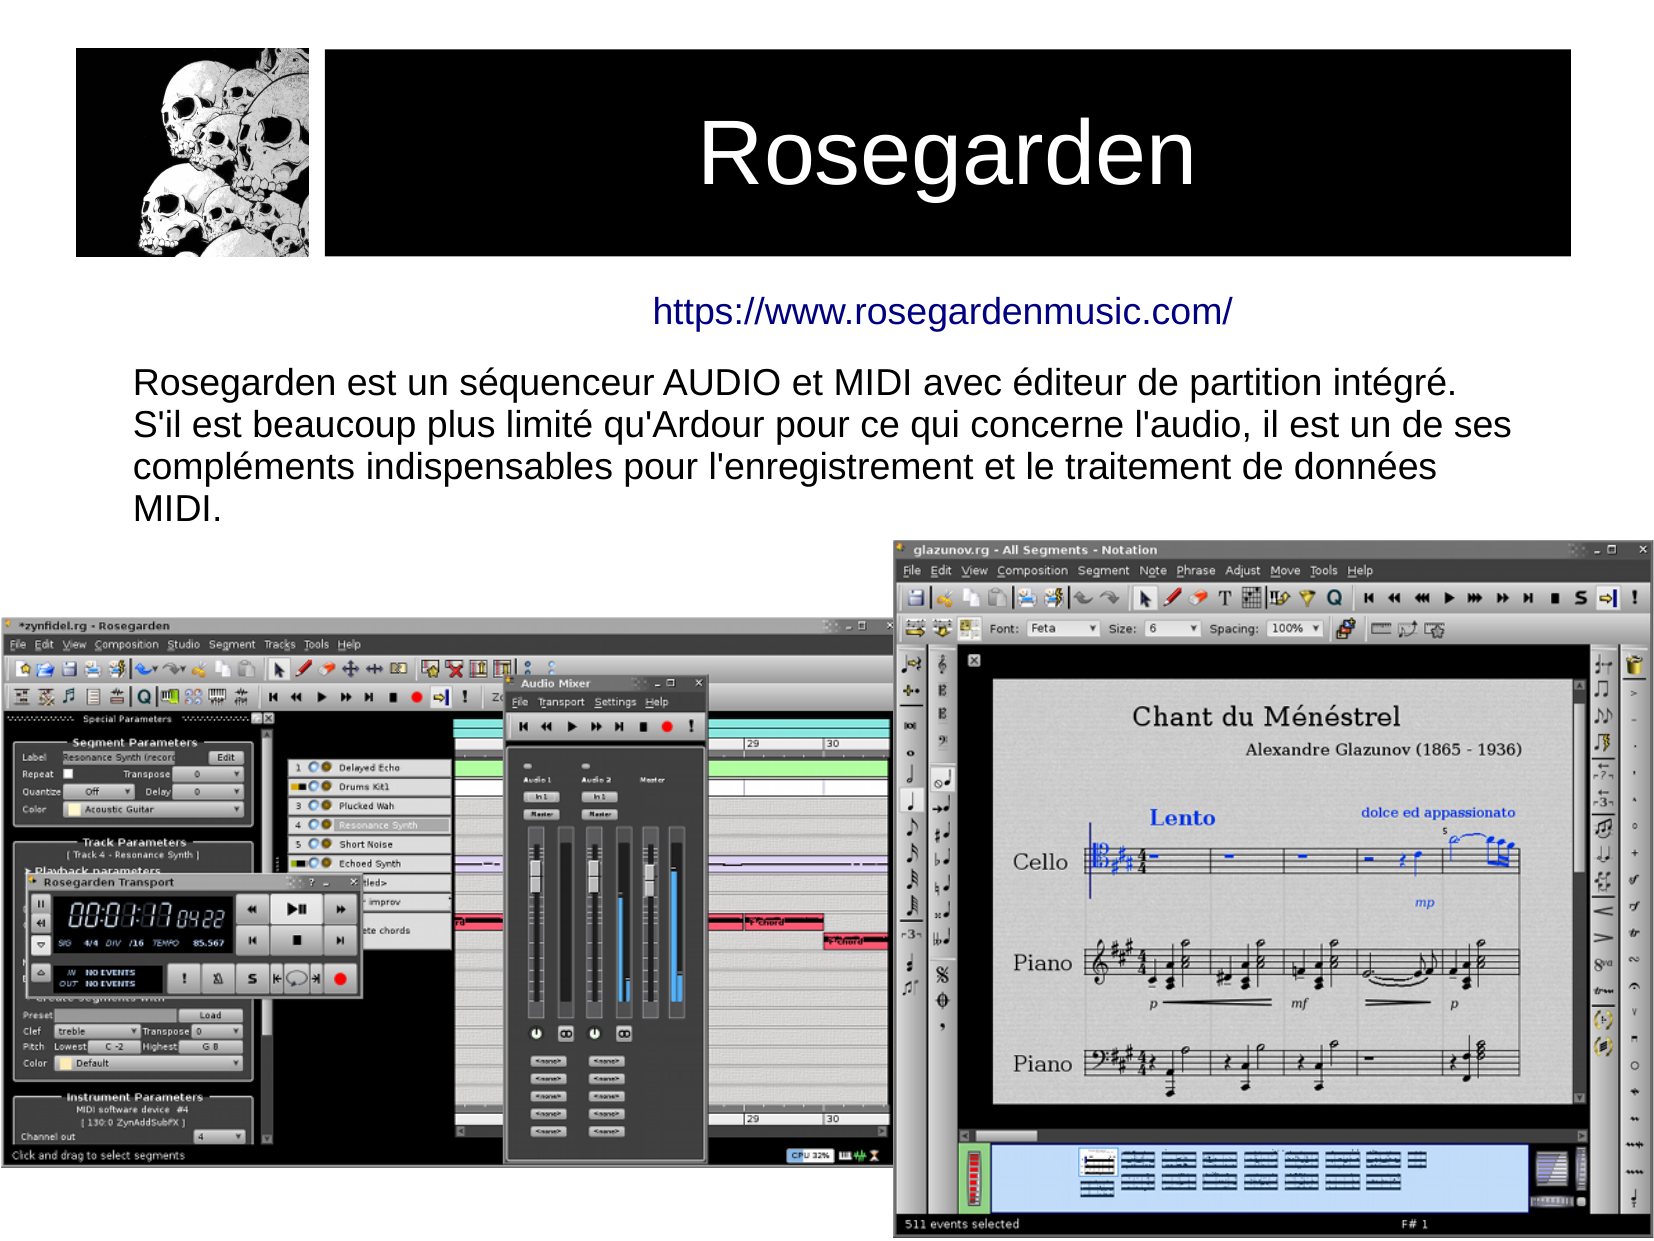

# Rosegarden
https://www.rosegardenmusic.com/
Rosegarden est un séquenceur AUDIO et MIDI avec éditeur de partition intégré.
S'il est beaucoup plus limité qu'Ardour pour ce qui concerne l'audio, il est un de ses compléments indispensables pour l'enregistrement et le traitement de données MIDI.
Y. Collette
40